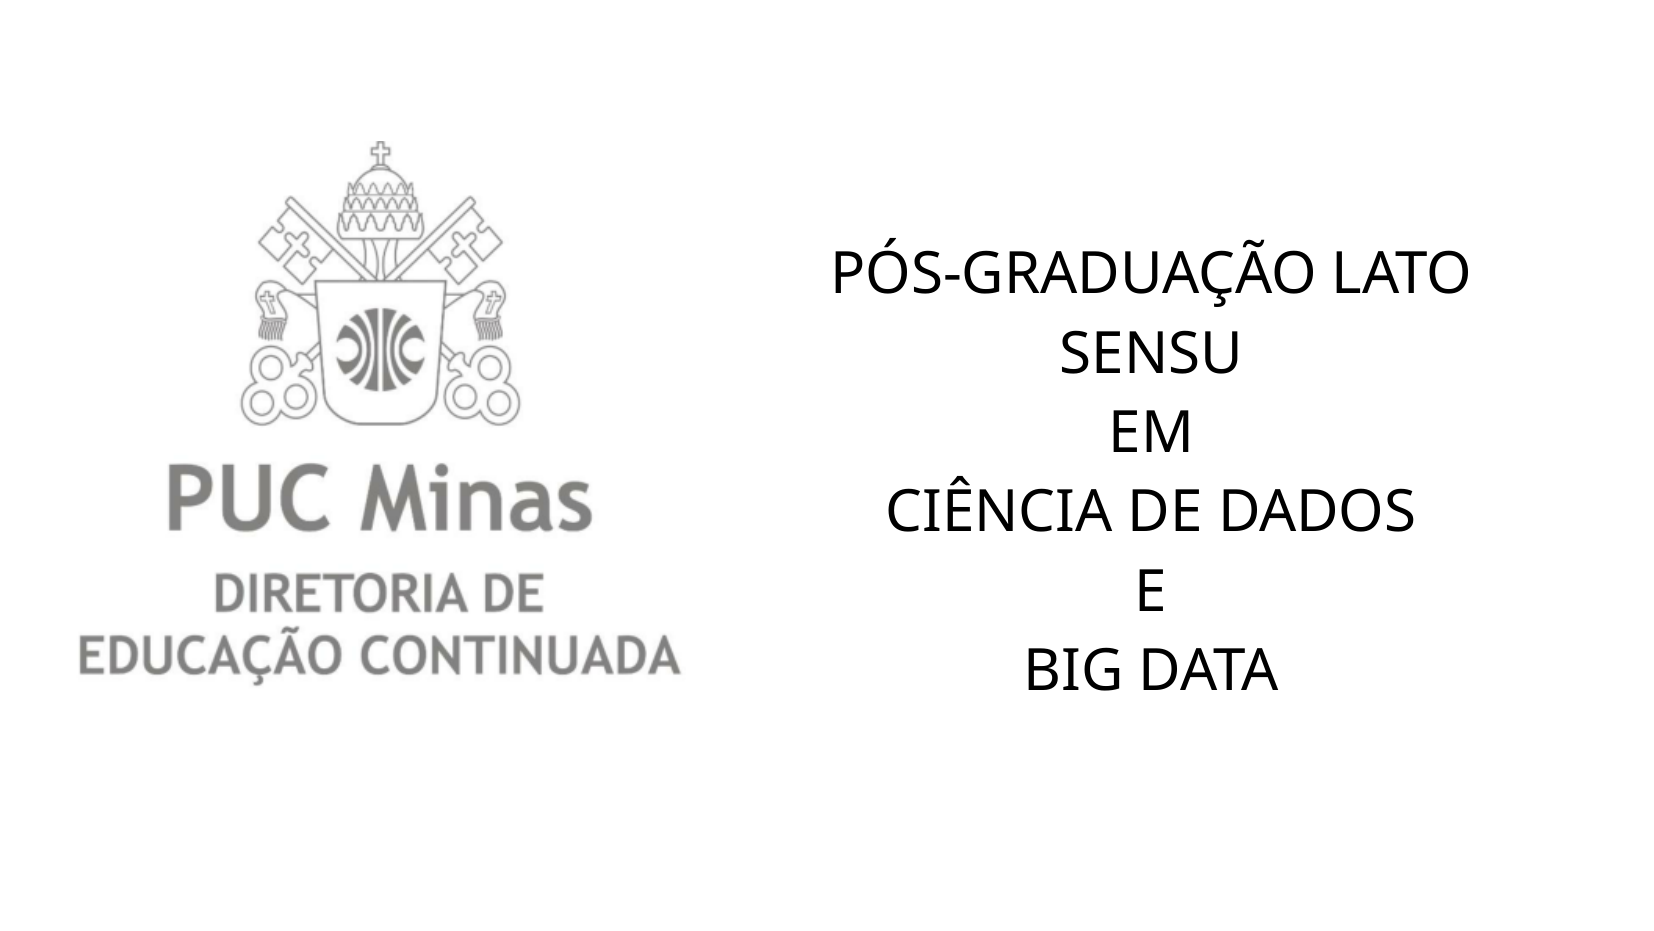

PÓS-GRADUAÇÃO LATO SENSU
EM
CIÊNCIA DE DADOS
E
BIG DATA